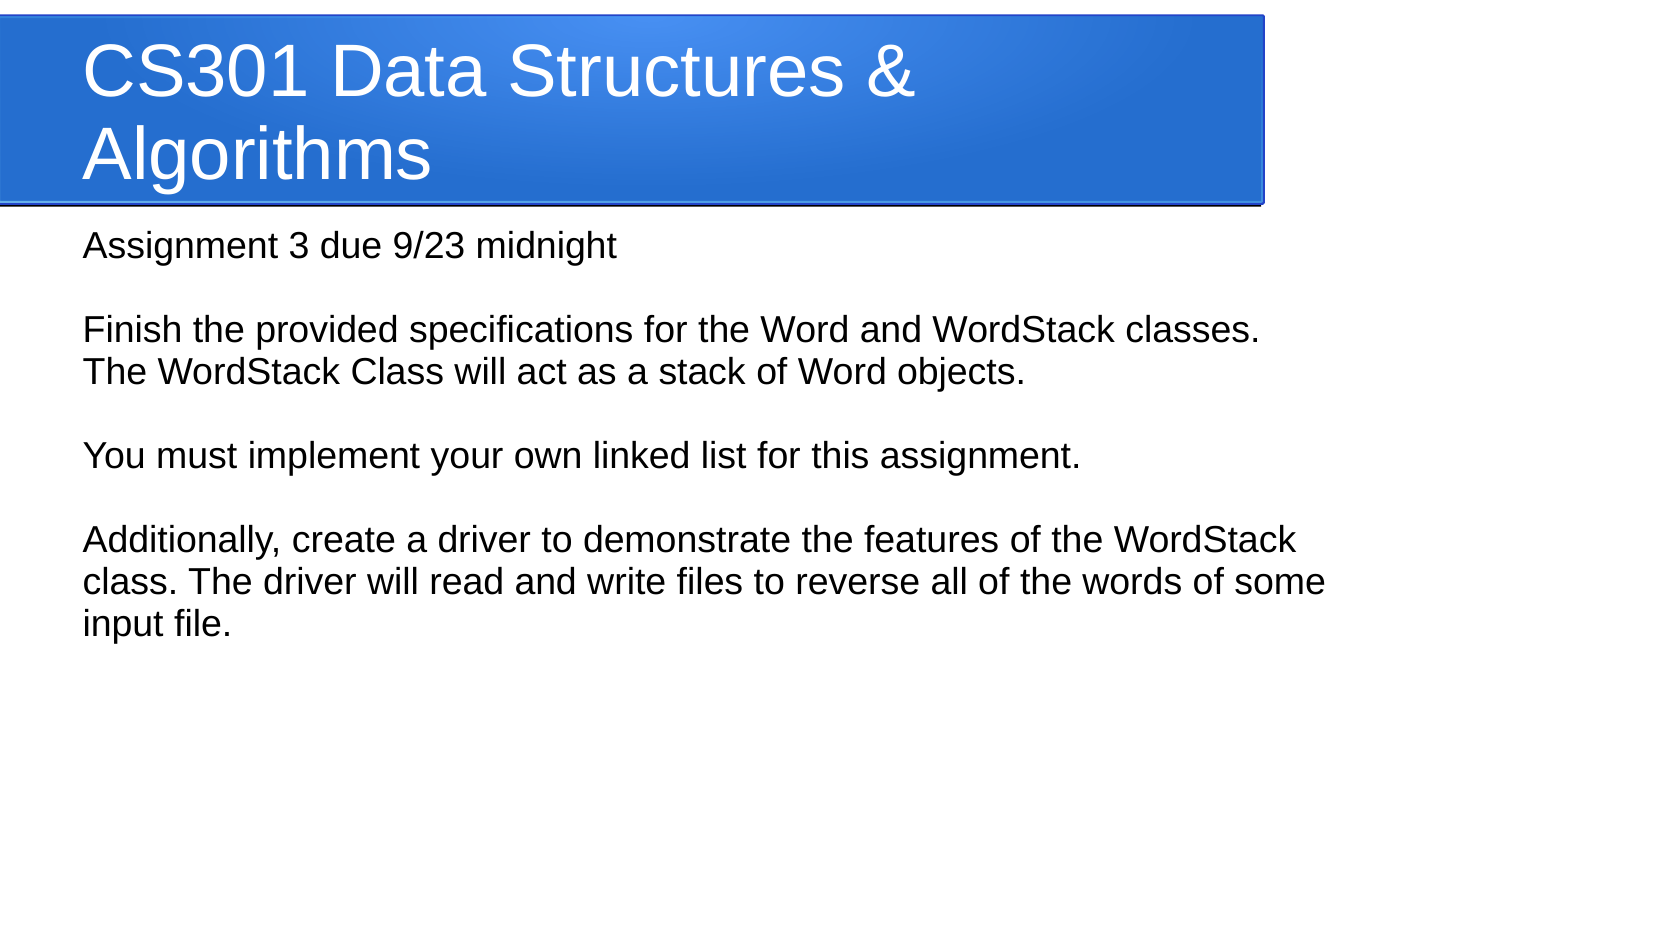

# CS301 Data Structures & Algorithms
Assignment 3 due 9/23 midnight
Finish the provided specifications for the Word and WordStack classes.
The WordStack Class will act as a stack of Word objects.
You must implement your own linked list for this assignment.
Additionally, create a driver to demonstrate the features of the WordStack class. The driver will read and write files to reverse all of the words of some input file.